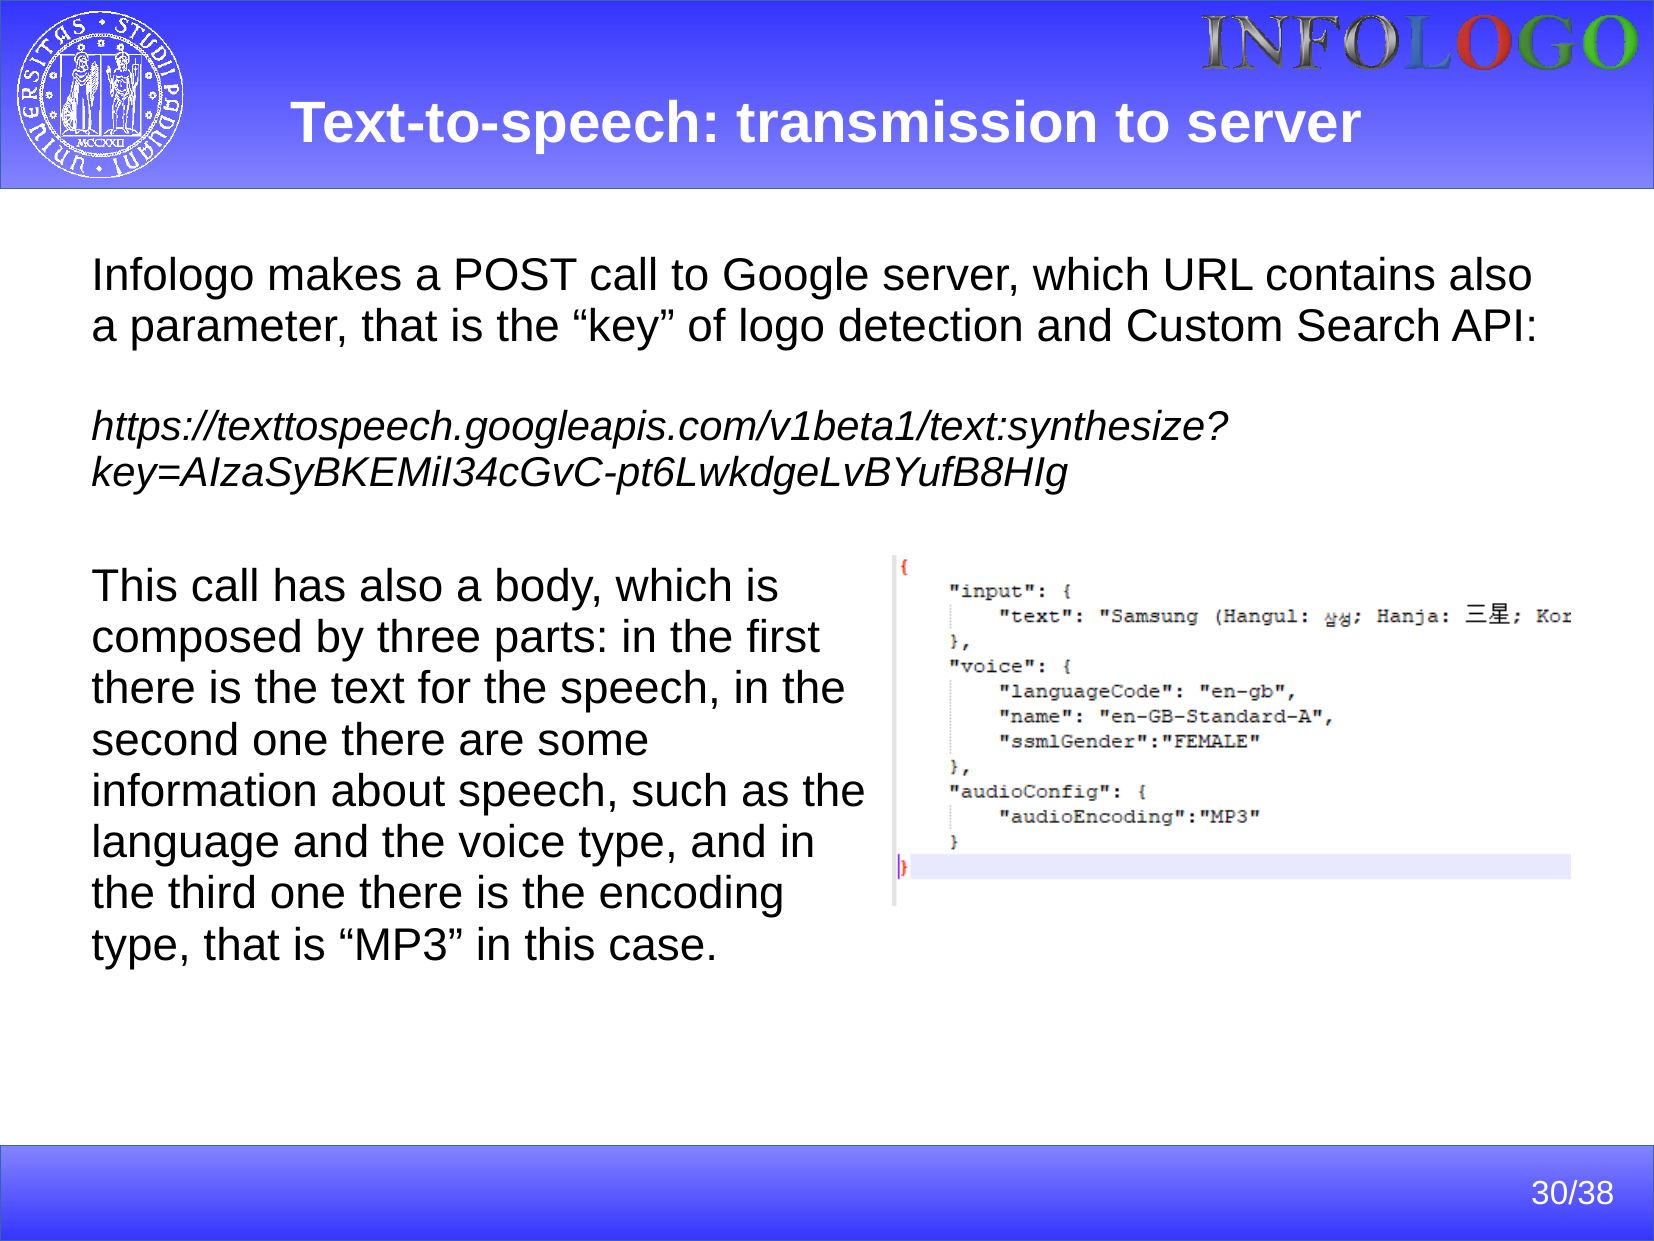

Text-to-speech: transmission to server
Infologo makes a POST call to Google server, which URL contains also a parameter, that is the “key” of logo detection and Custom Search API:
https://texttospeech.googleapis.com/v1beta1/text:synthesize?key=AIzaSyBKEMiI34cGvC-pt6LwkdgeLvBYufB8HIg
This call has also a body, which is composed by three parts: in the first there is the text for the speech, in the second one there are some information about speech, such as the language and the voice type, and in the third one there is the encoding type, that is “MP3” in this case.
30/38